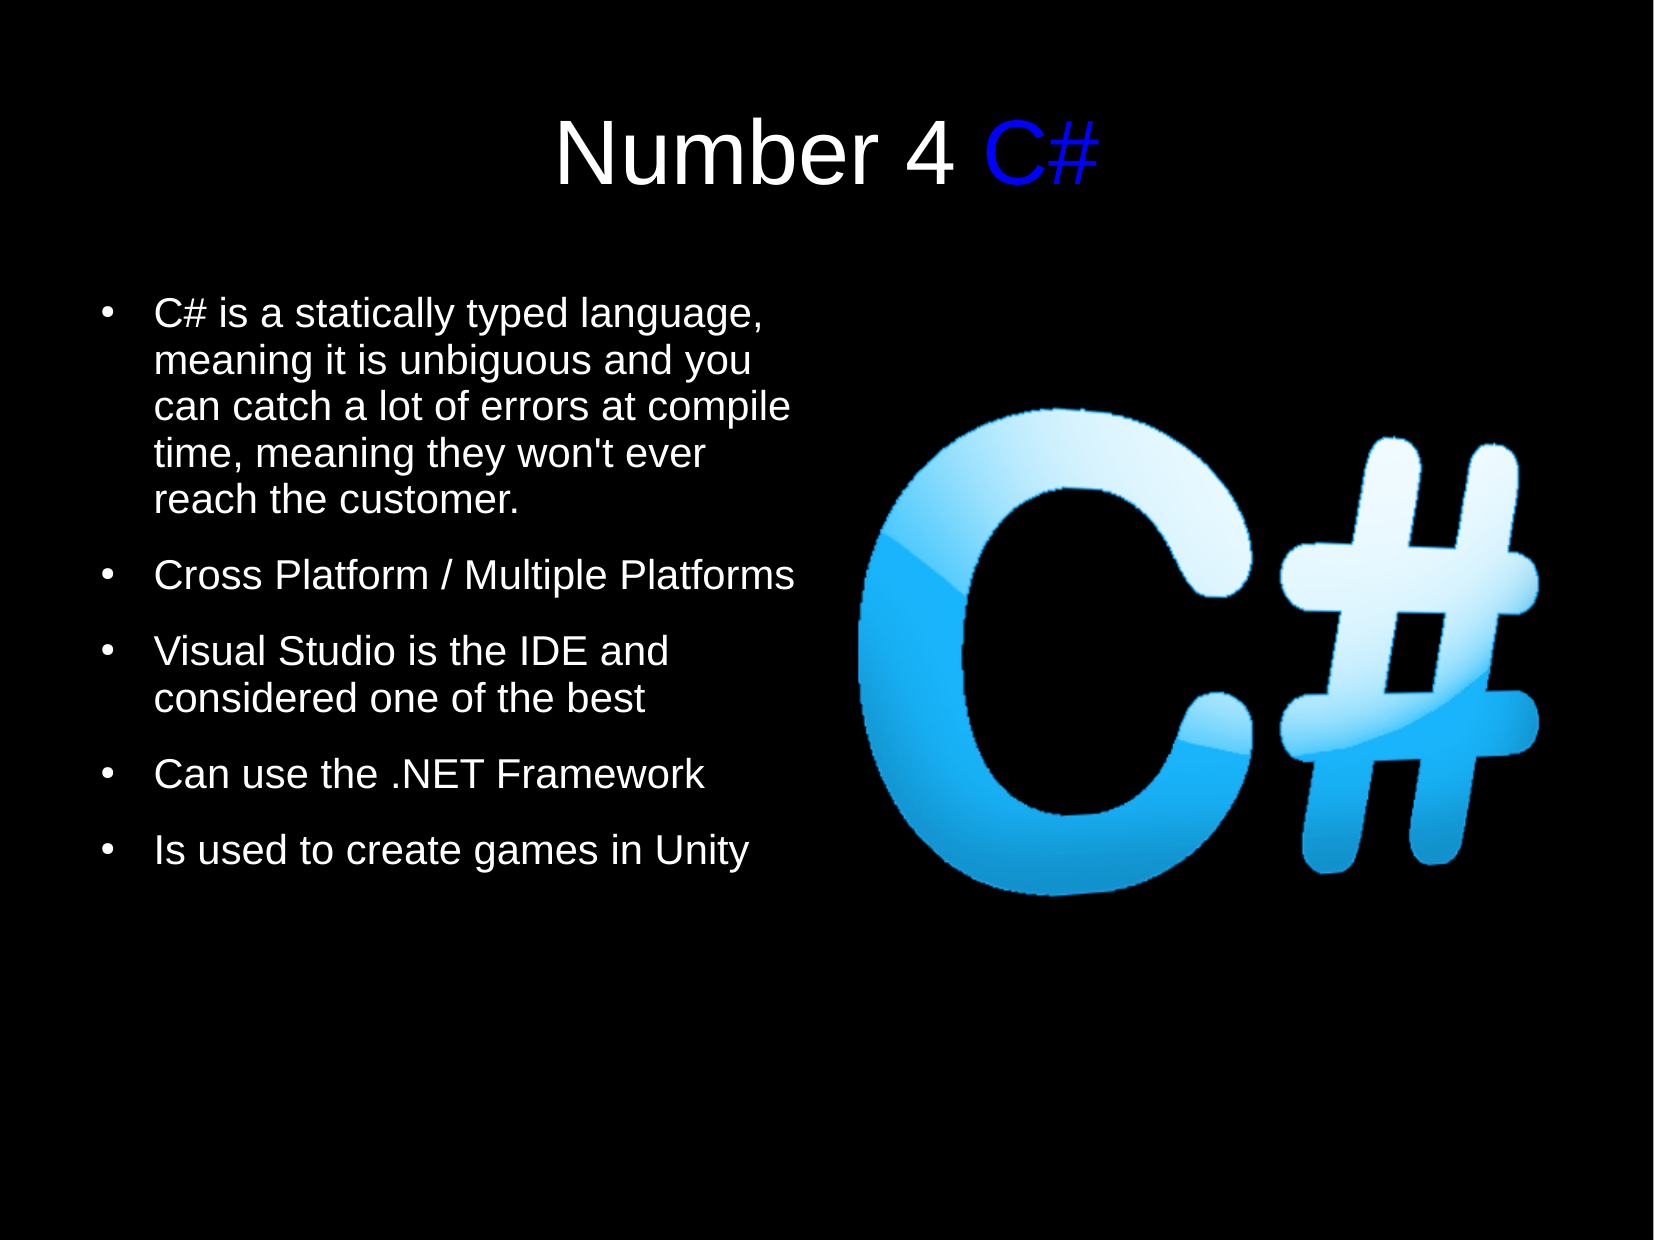

# Number 4 C#
C# is a statically typed language, meaning it is unbiguous and you can catch a lot of errors at compile time, meaning they won't ever reach the customer.
Cross Platform / Multiple Platforms
Visual Studio is the IDE and considered one of the best
Can use the .NET Framework
Is used to create games in Unity